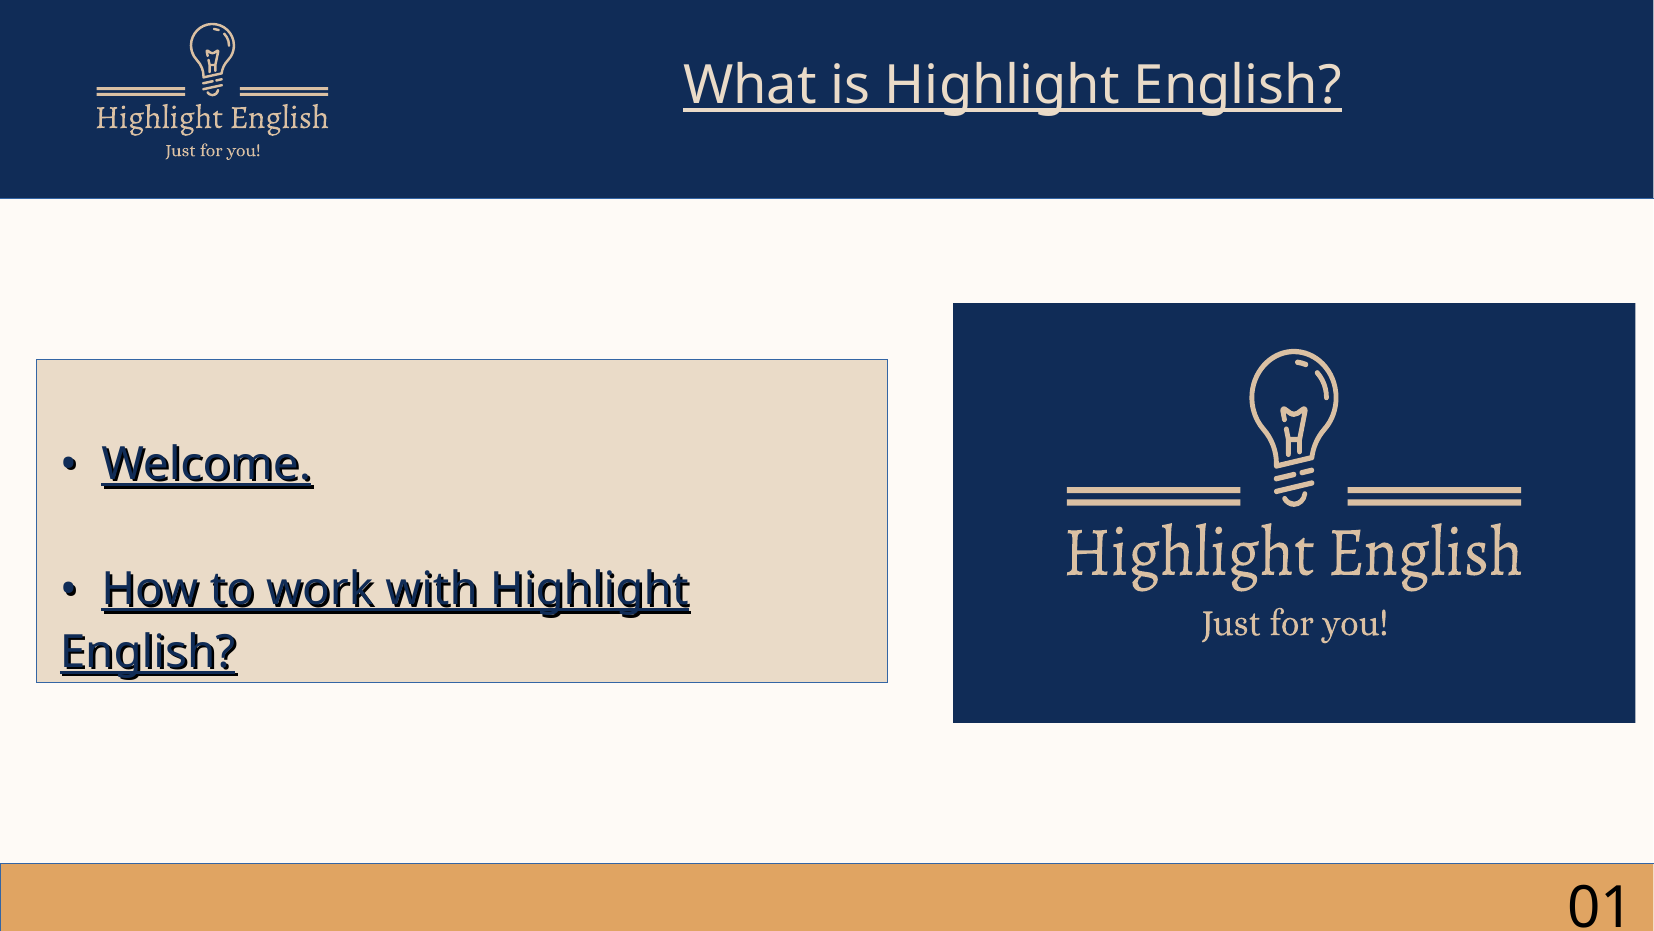

What is Highlight English?
• Welcome.
• How to work with Highlight English?
01